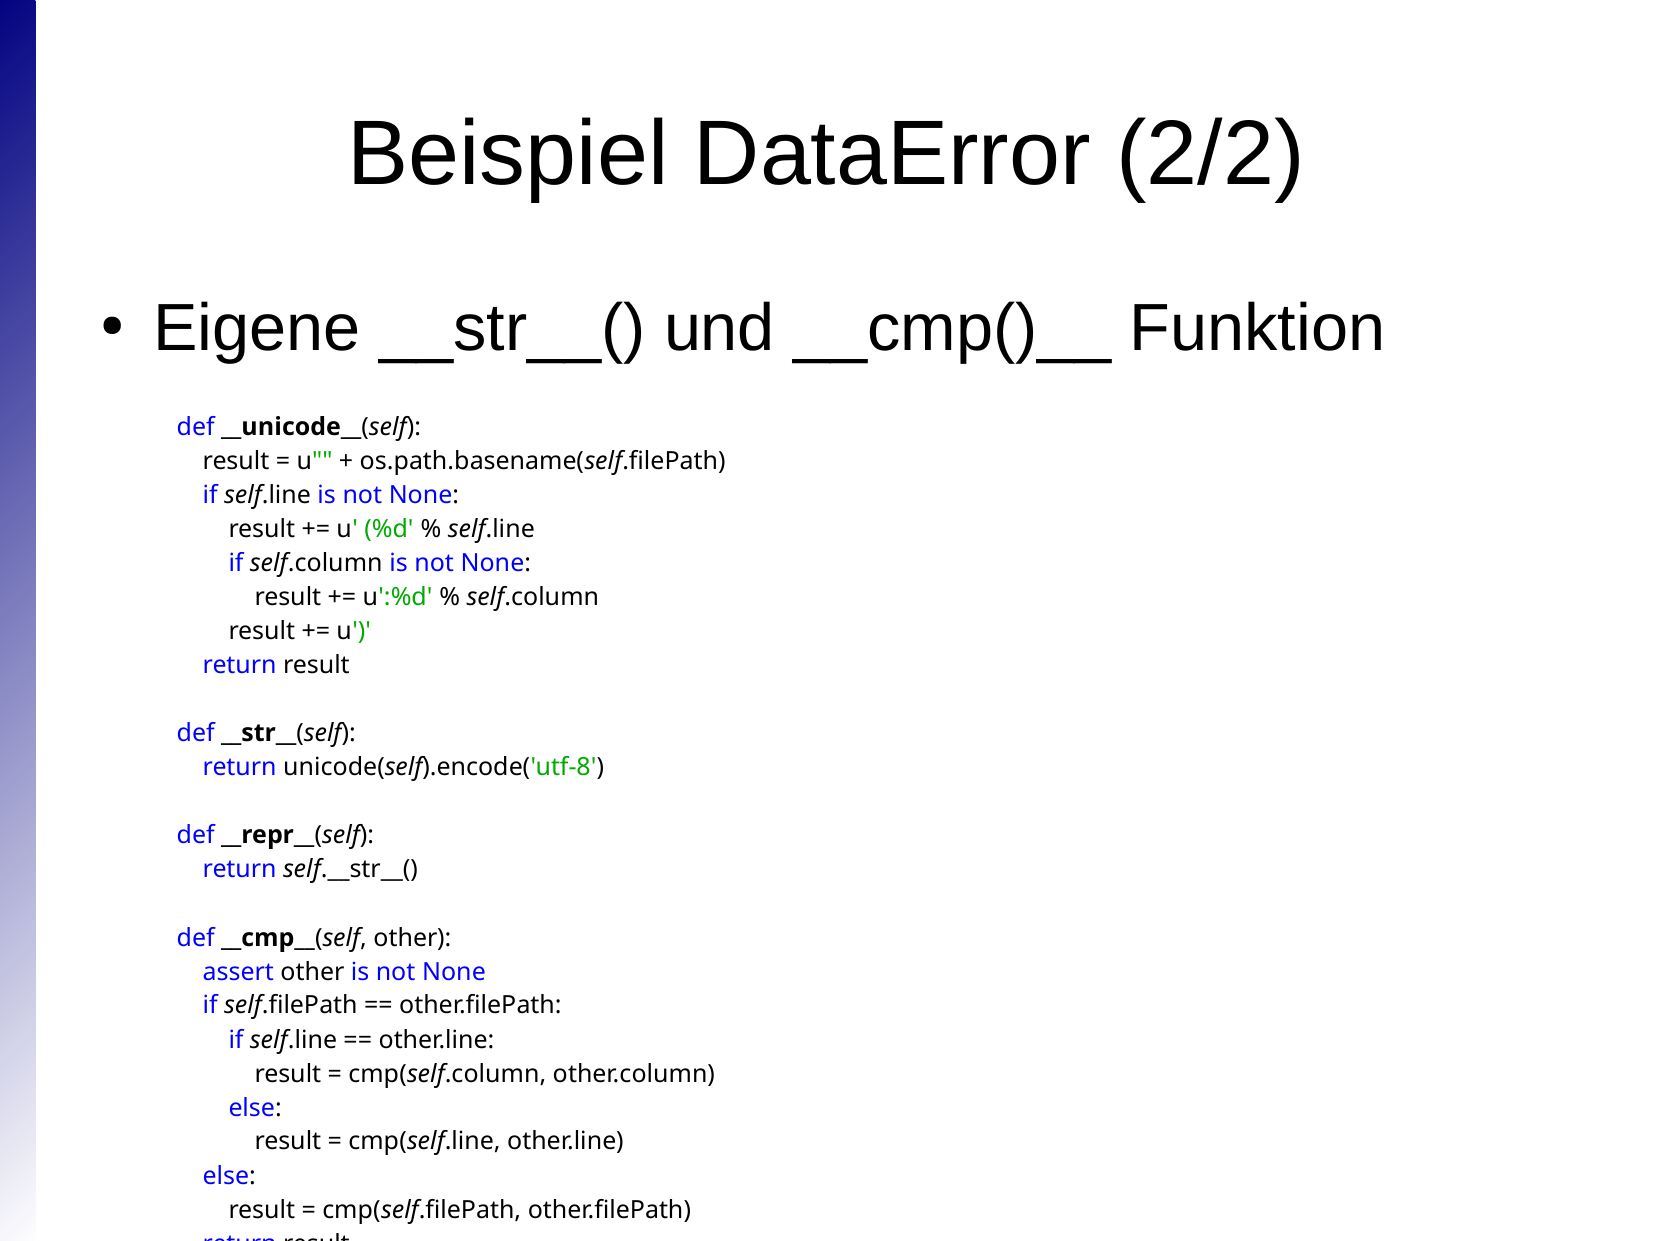

# Beispiel DataError (2/2)
Eigene __str__() und __cmp()__ Funktion
 def __unicode__(self):
 result = u"" + os.path.basename(self.filePath)
 if self.line is not None:
 result += u' (%d' % self.line
 if self.column is not None:
 result += u':%d' % self.column
 result += u')'
 return result
 def __str__(self):
 return unicode(self).encode('utf-8')
 def __repr__(self):
 return self.__str__()
 def __cmp__(self, other):
 assert other is not None
 if self.filePath == other.filePath:
 if self.line == other.line:
 result = cmp(self.column, other.column)
 else:
 result = cmp(self.line, other.line)
 else:
 result = cmp(self.filePath, other.filePath)
 return result